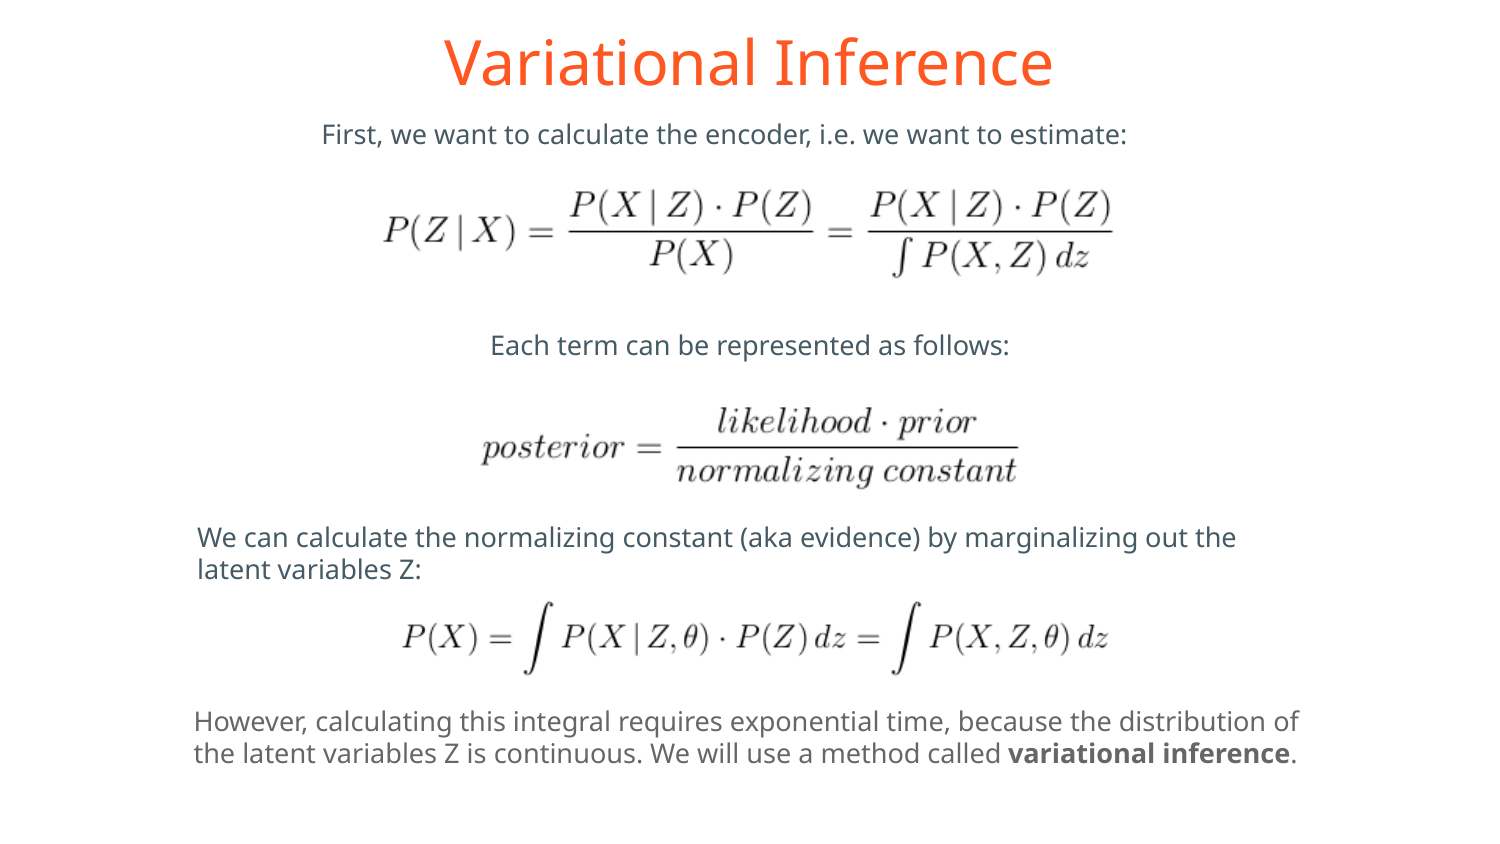

# Variational Inference
First, we want to calculate the encoder, i.e. we want to estimate:
Each term can be represented as follows:
We can calculate the normalizing constant (aka evidence) by marginalizing out the latent variables Z:
However, calculating this integral requires exponential time, because the distribution of the latent variables Z is continuous. We will use a method called variational inference.